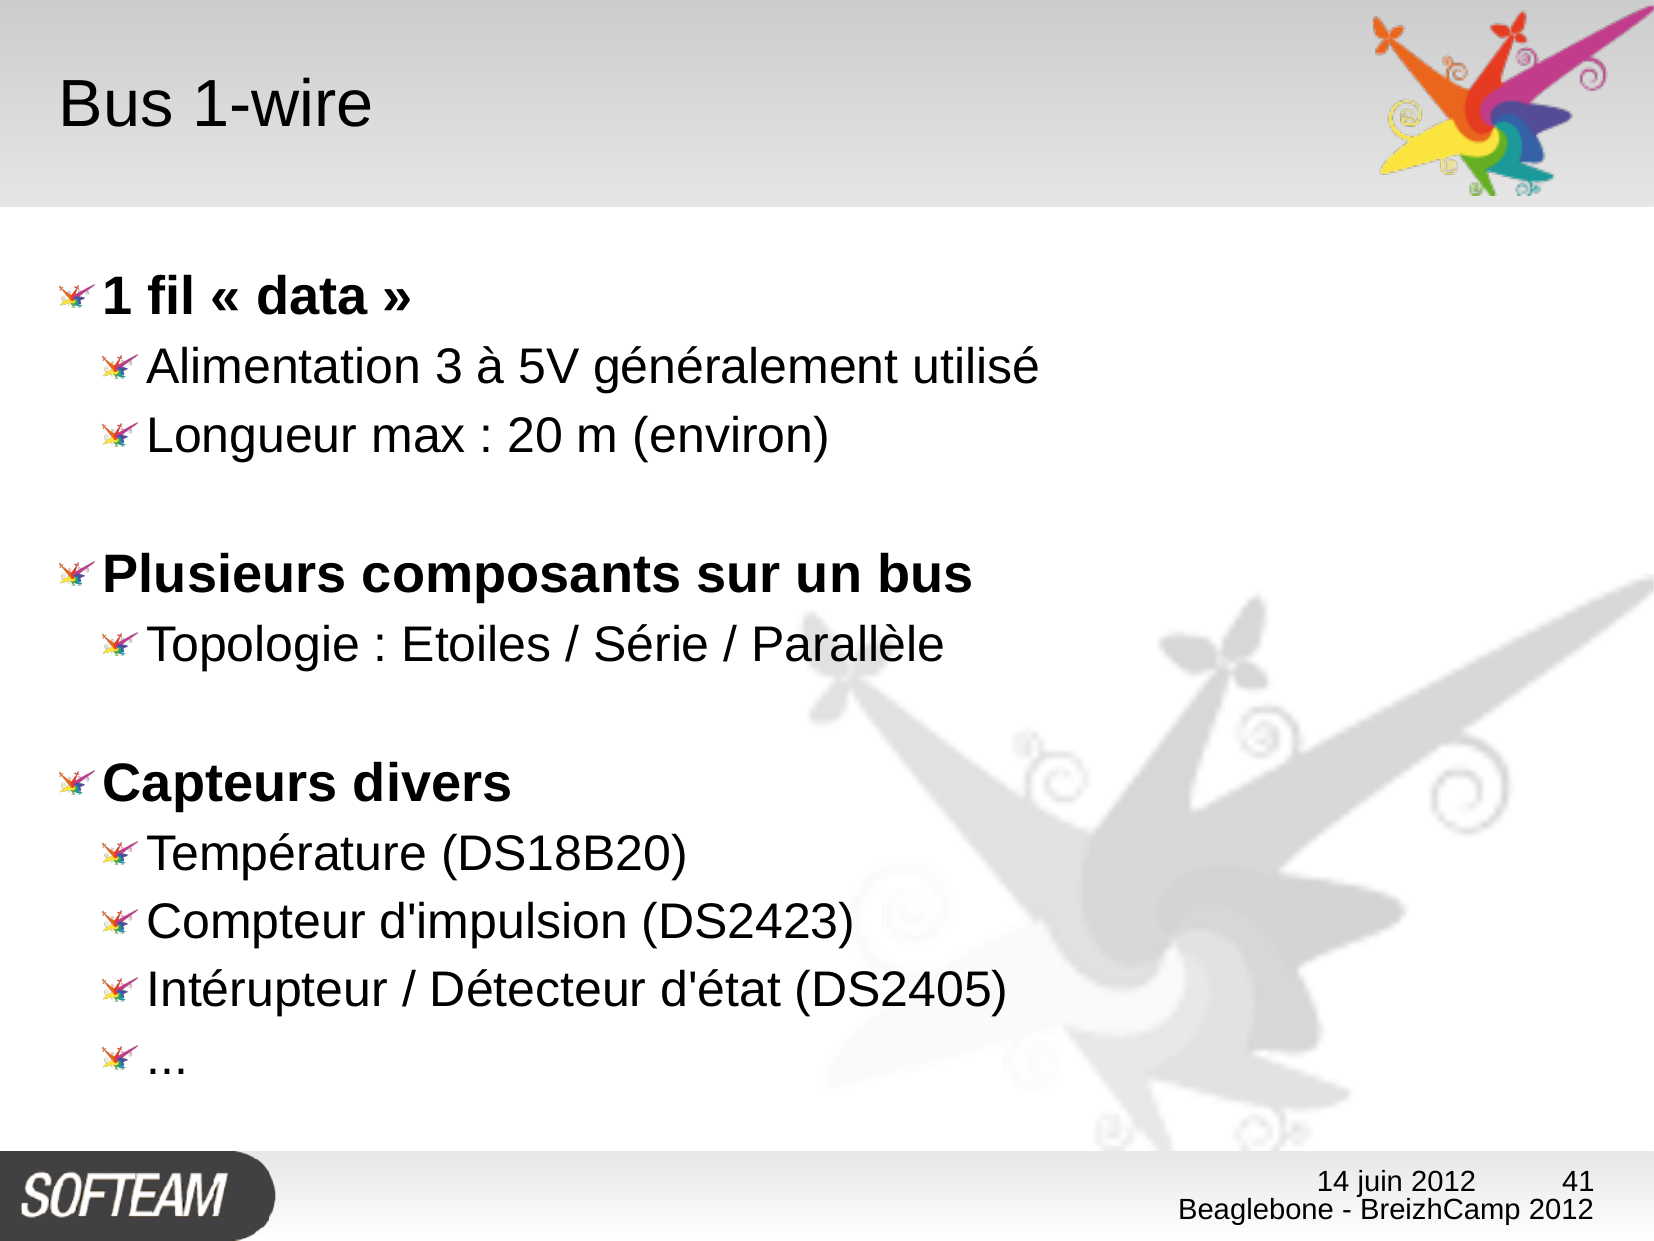

# Bus 1-wire
1 fil « data »
Alimentation 3 à 5V généralement utilisé
Longueur max : 20 m (environ)
Plusieurs composants sur un bus
Topologie : Etoiles / Série / Parallèle
Capteurs divers
Température (DS18B20)
Compteur d'impulsion (DS2423)
Intérupteur / Détecteur d'état (DS2405)
...
14 juin 2012
41
Beaglebone - BreizhCamp 2012